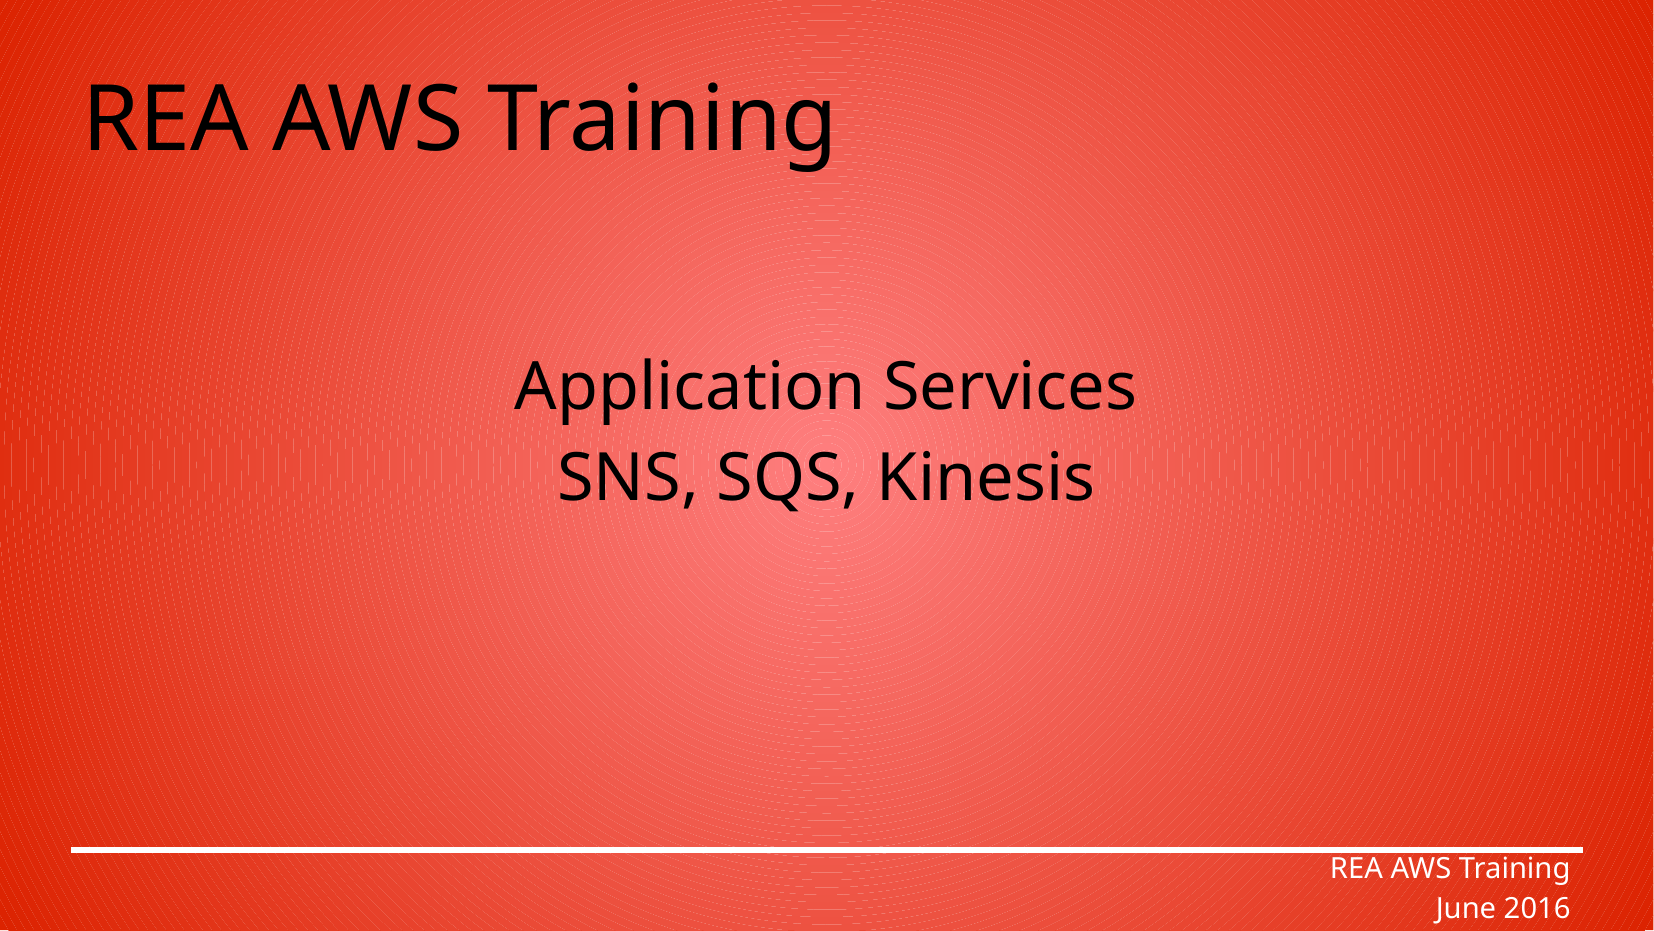

# REA AWS Training
Application Services
SNS, SQS, Kinesis